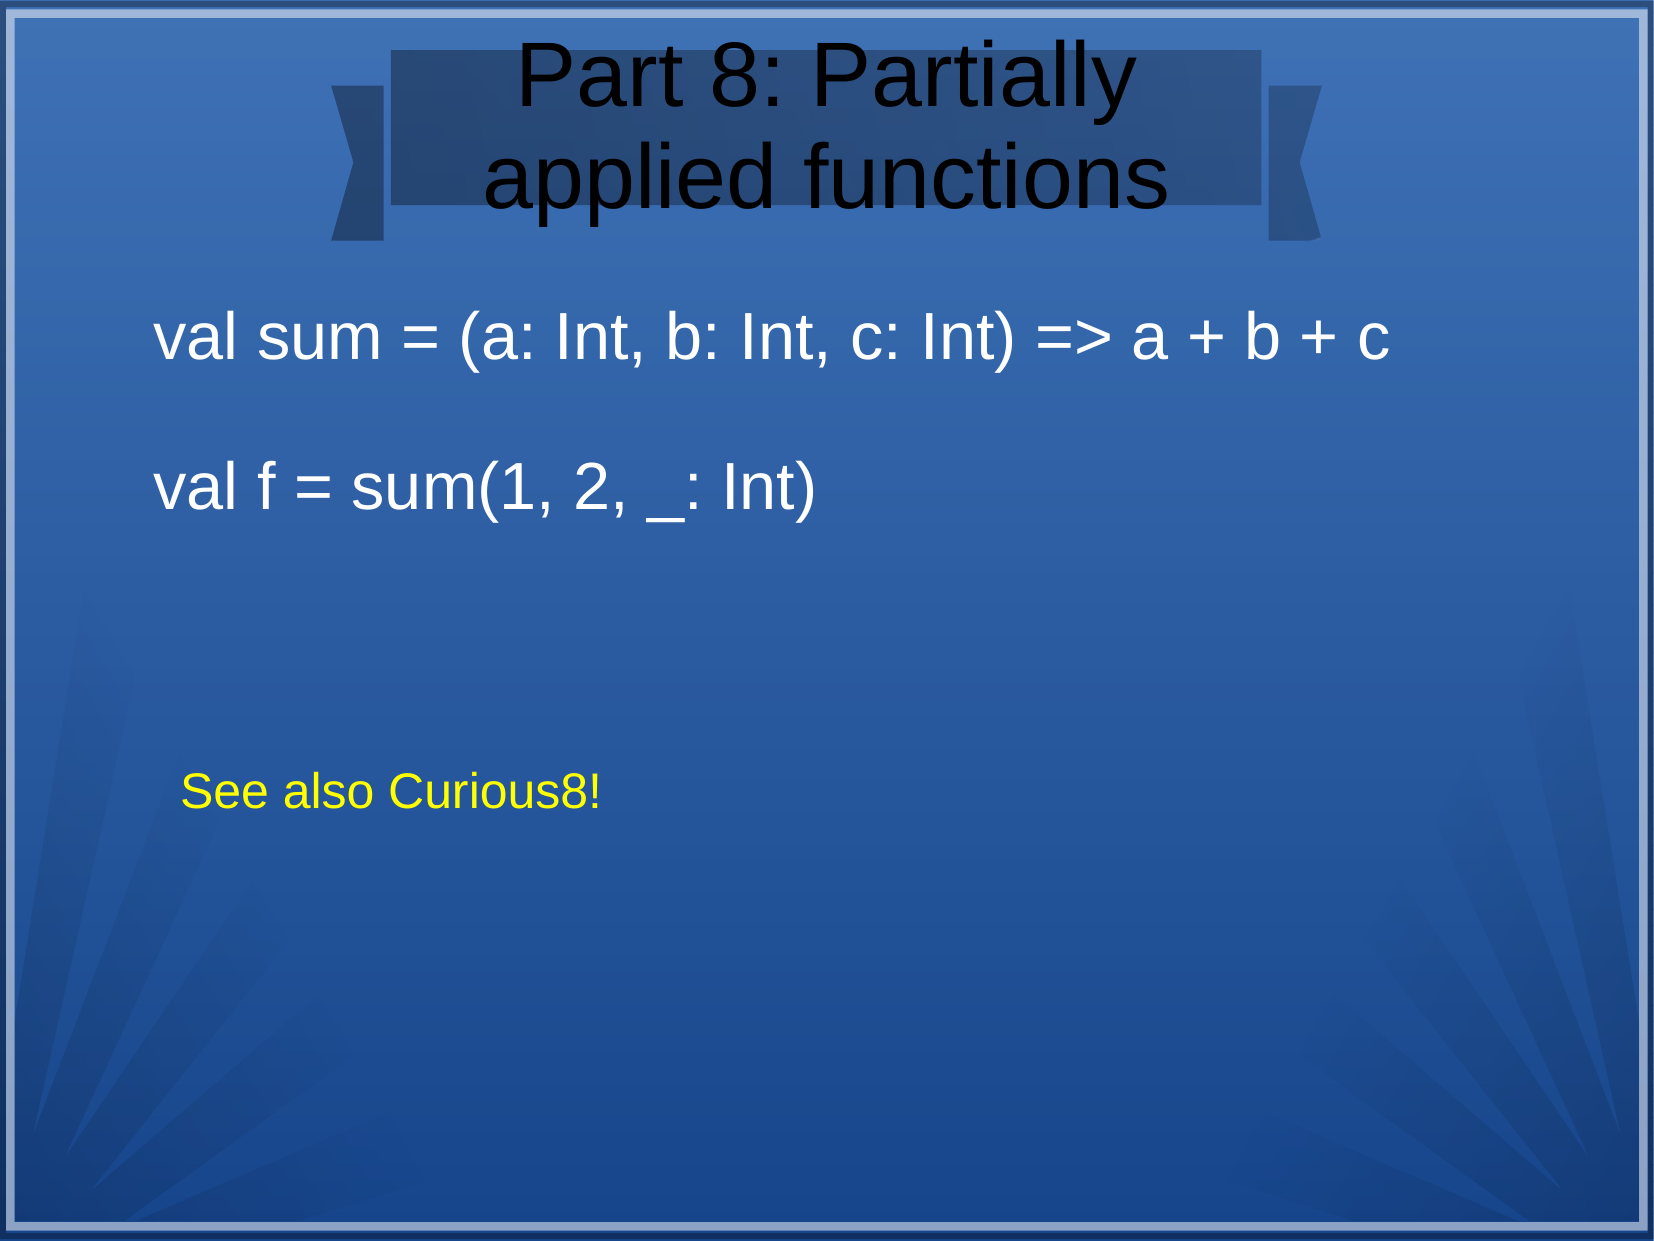

# Part 8: Partially applied functions
val sum = (a: Int, b: Int, c: Int) => a + b + c
val f = sum(1, 2, _: Int)
See also Curious8!